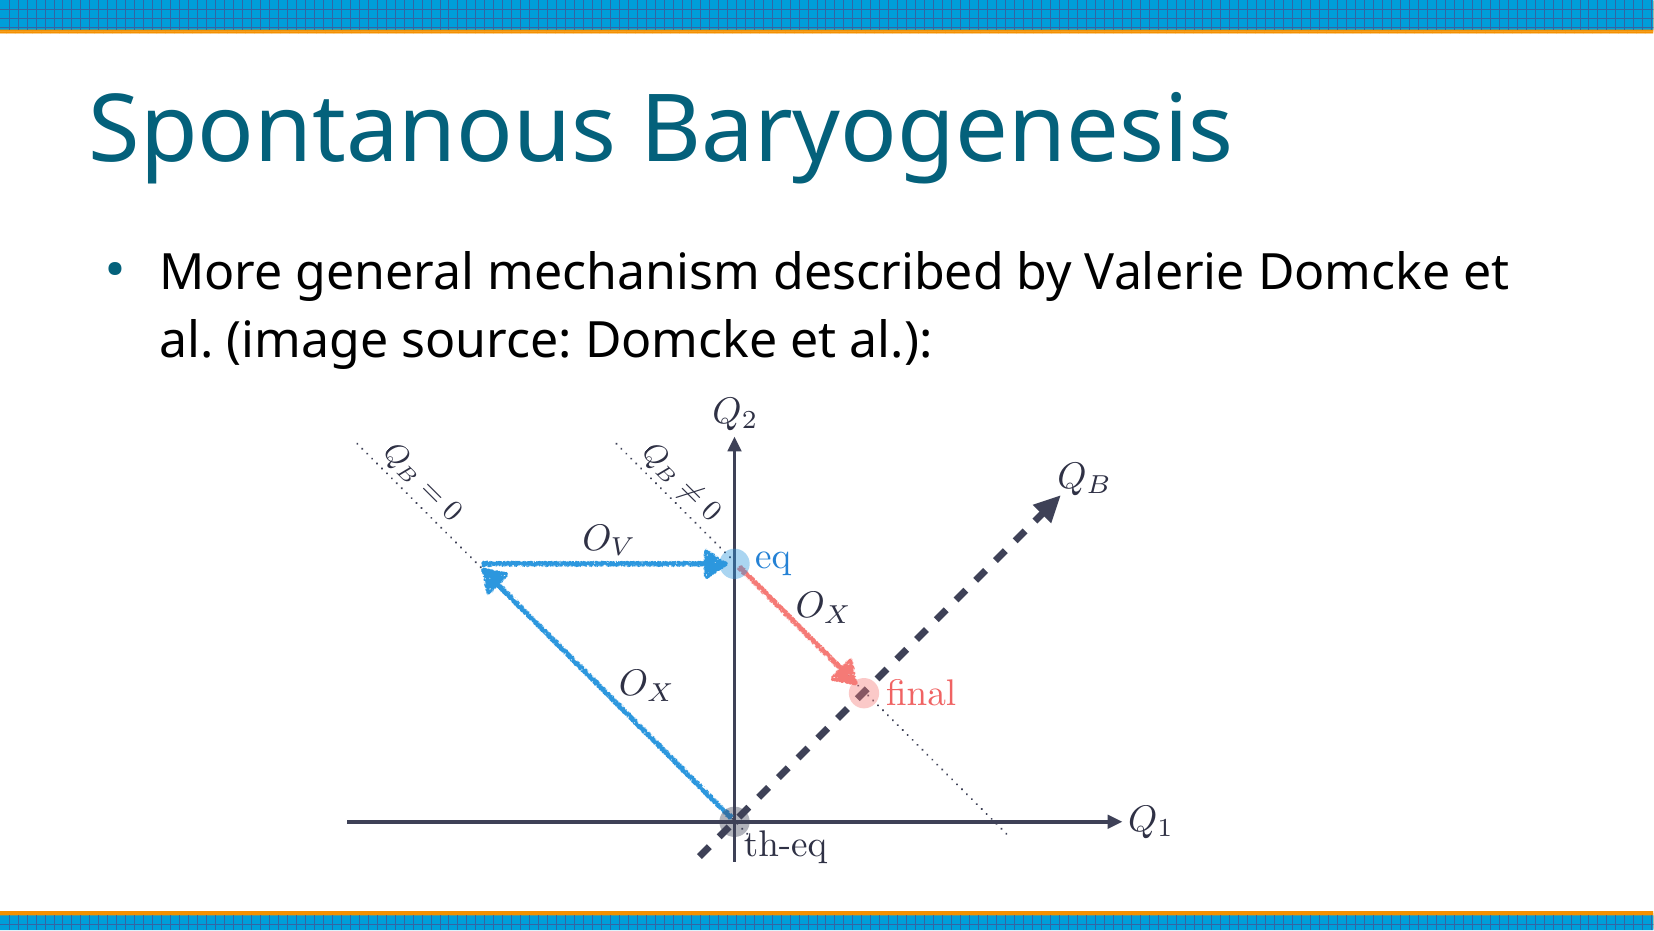

# Spontanous Baryogenesis
More general mechanism described by Valerie Domcke et al. (image source: Domcke et al.):